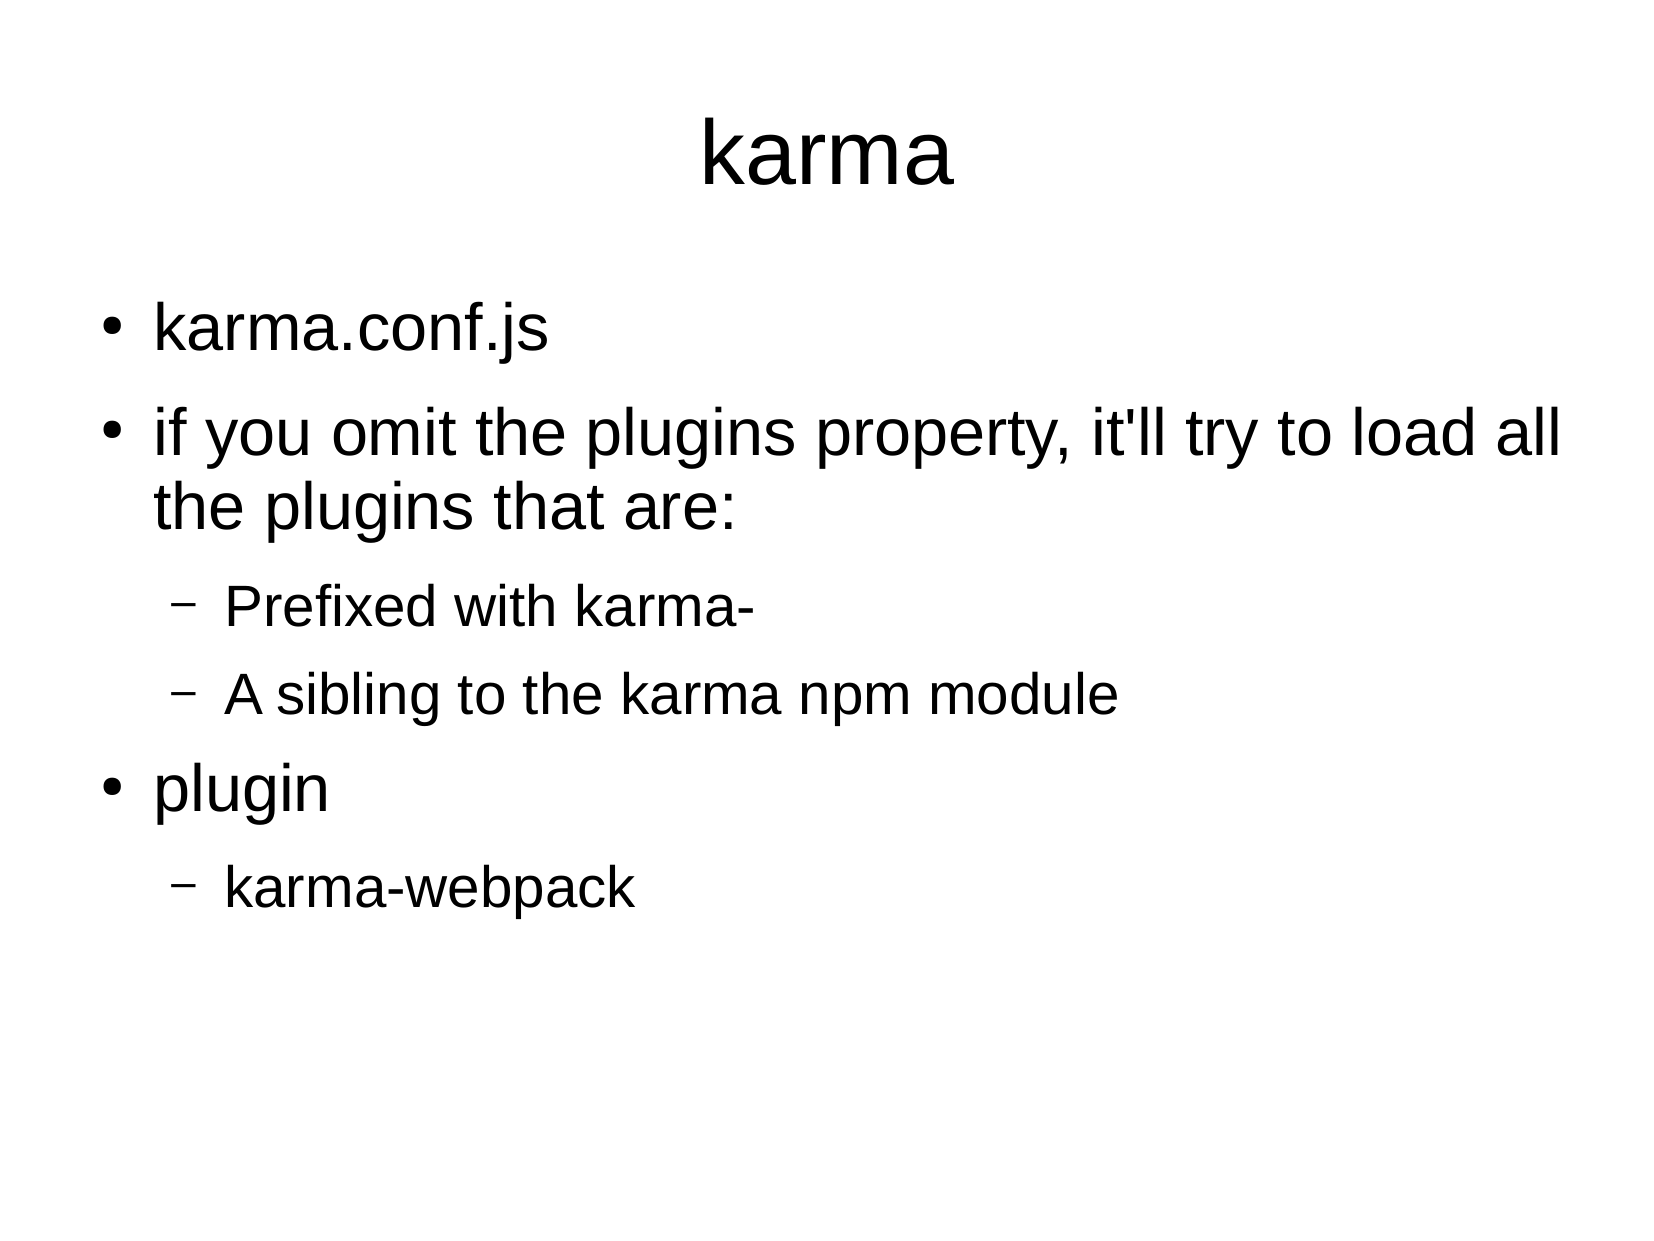

# karma
karma.conf.js
if you omit the plugins property, it'll try to load all the plugins that are:
Prefixed with karma-
A sibling to the karma npm module
plugin
karma-webpack